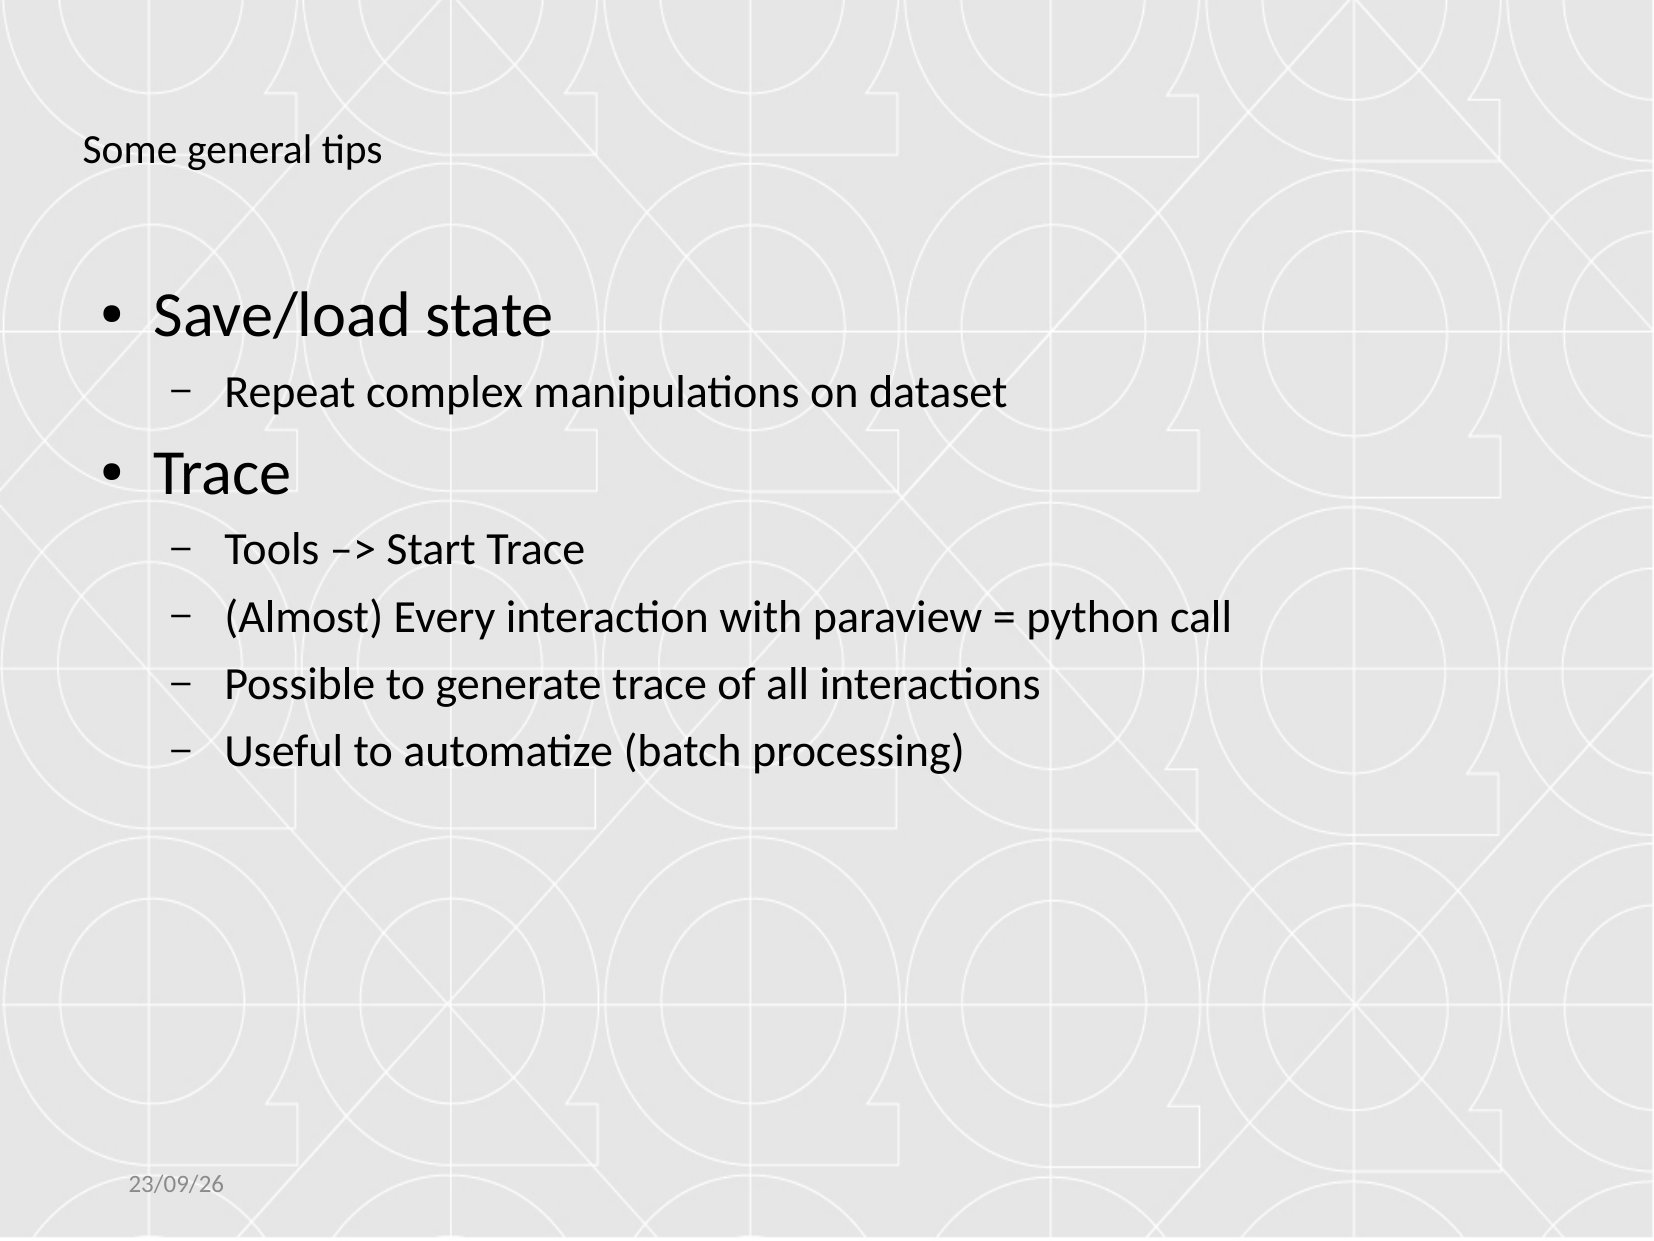

# Some general tips
Save/load state
Repeat complex manipulations on dataset
Trace
Tools –> Start Trace
(Almost) Every interaction with paraview = python call
Possible to generate trace of all interactions
Useful to automatize (batch processing)